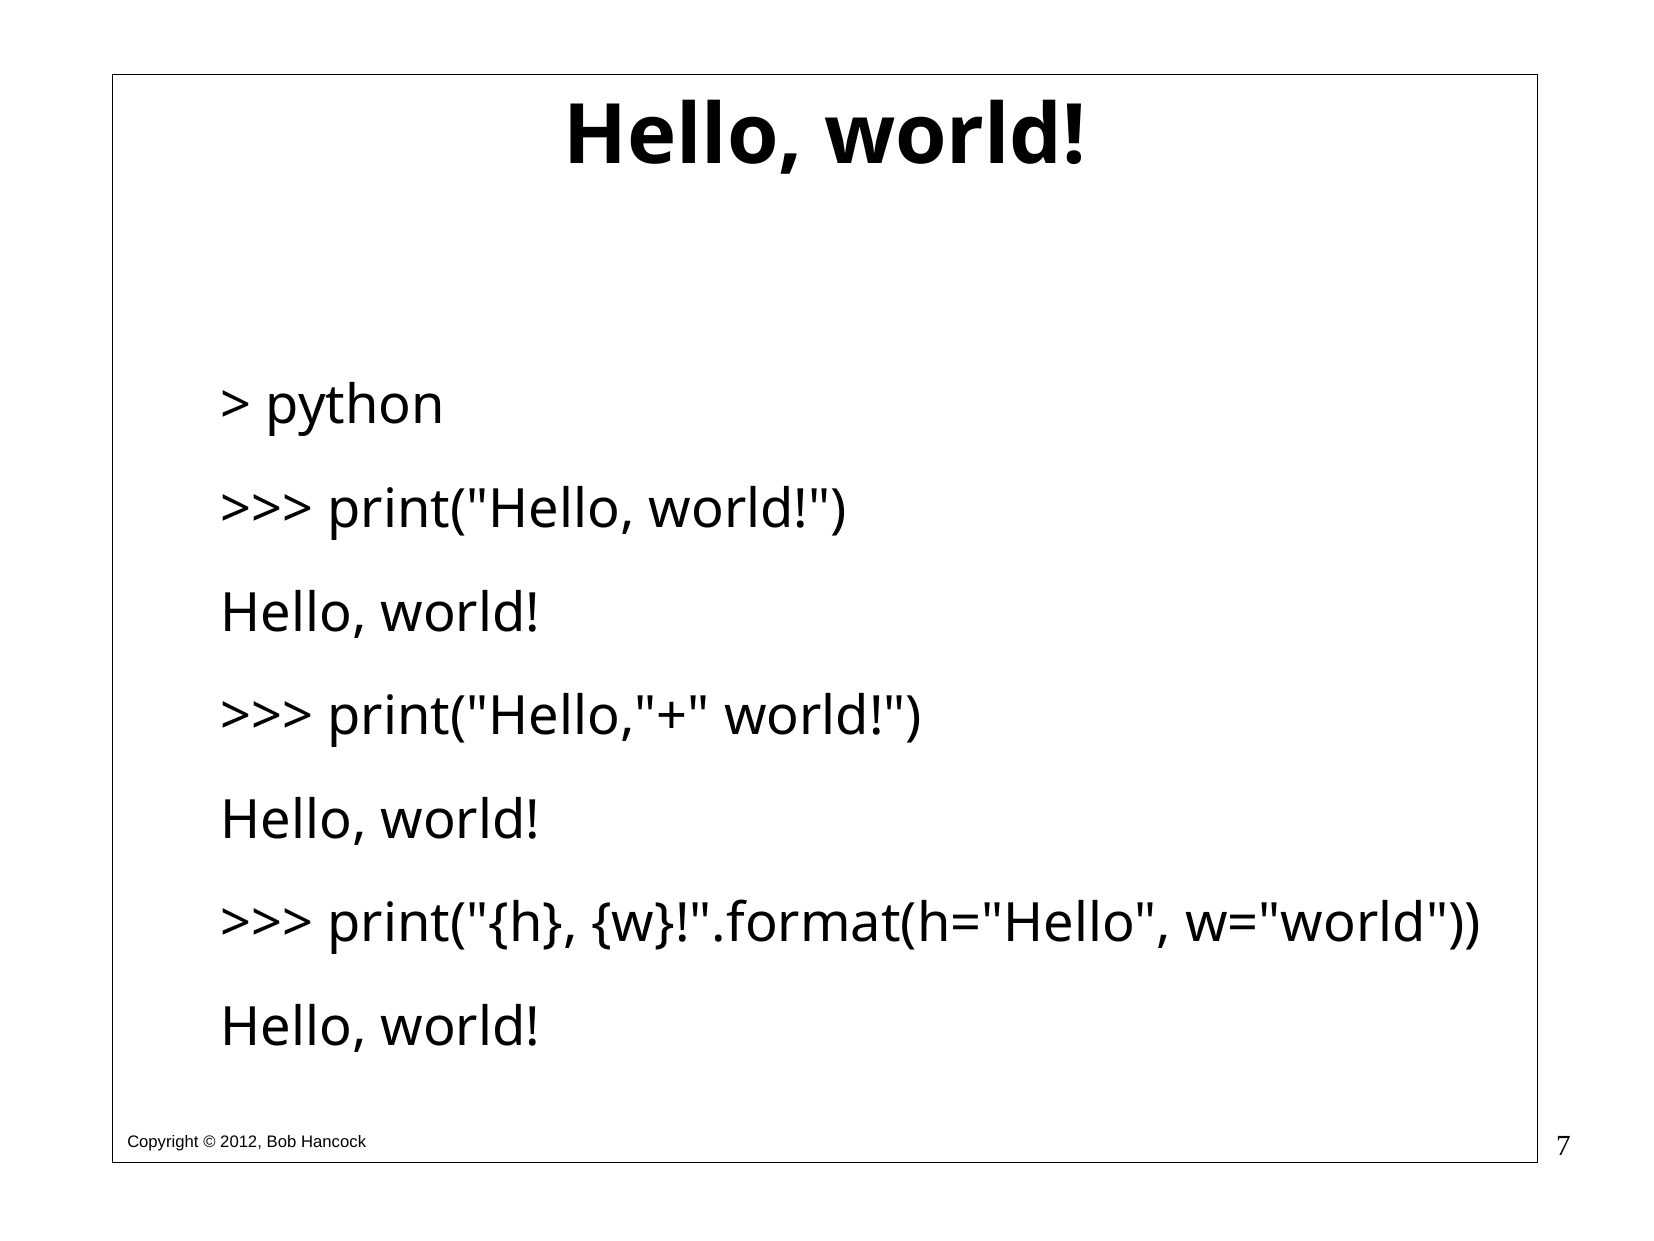

# Hello, world!
> python
>>> print("Hello, world!")
Hello, world!
>>> print("Hello,"+" world!")
Hello, world!
>>> print("{h}, {w}!".format(h="Hello", w="world"))
Hello, world!
Copyright © 2012, Bob Hancock
7